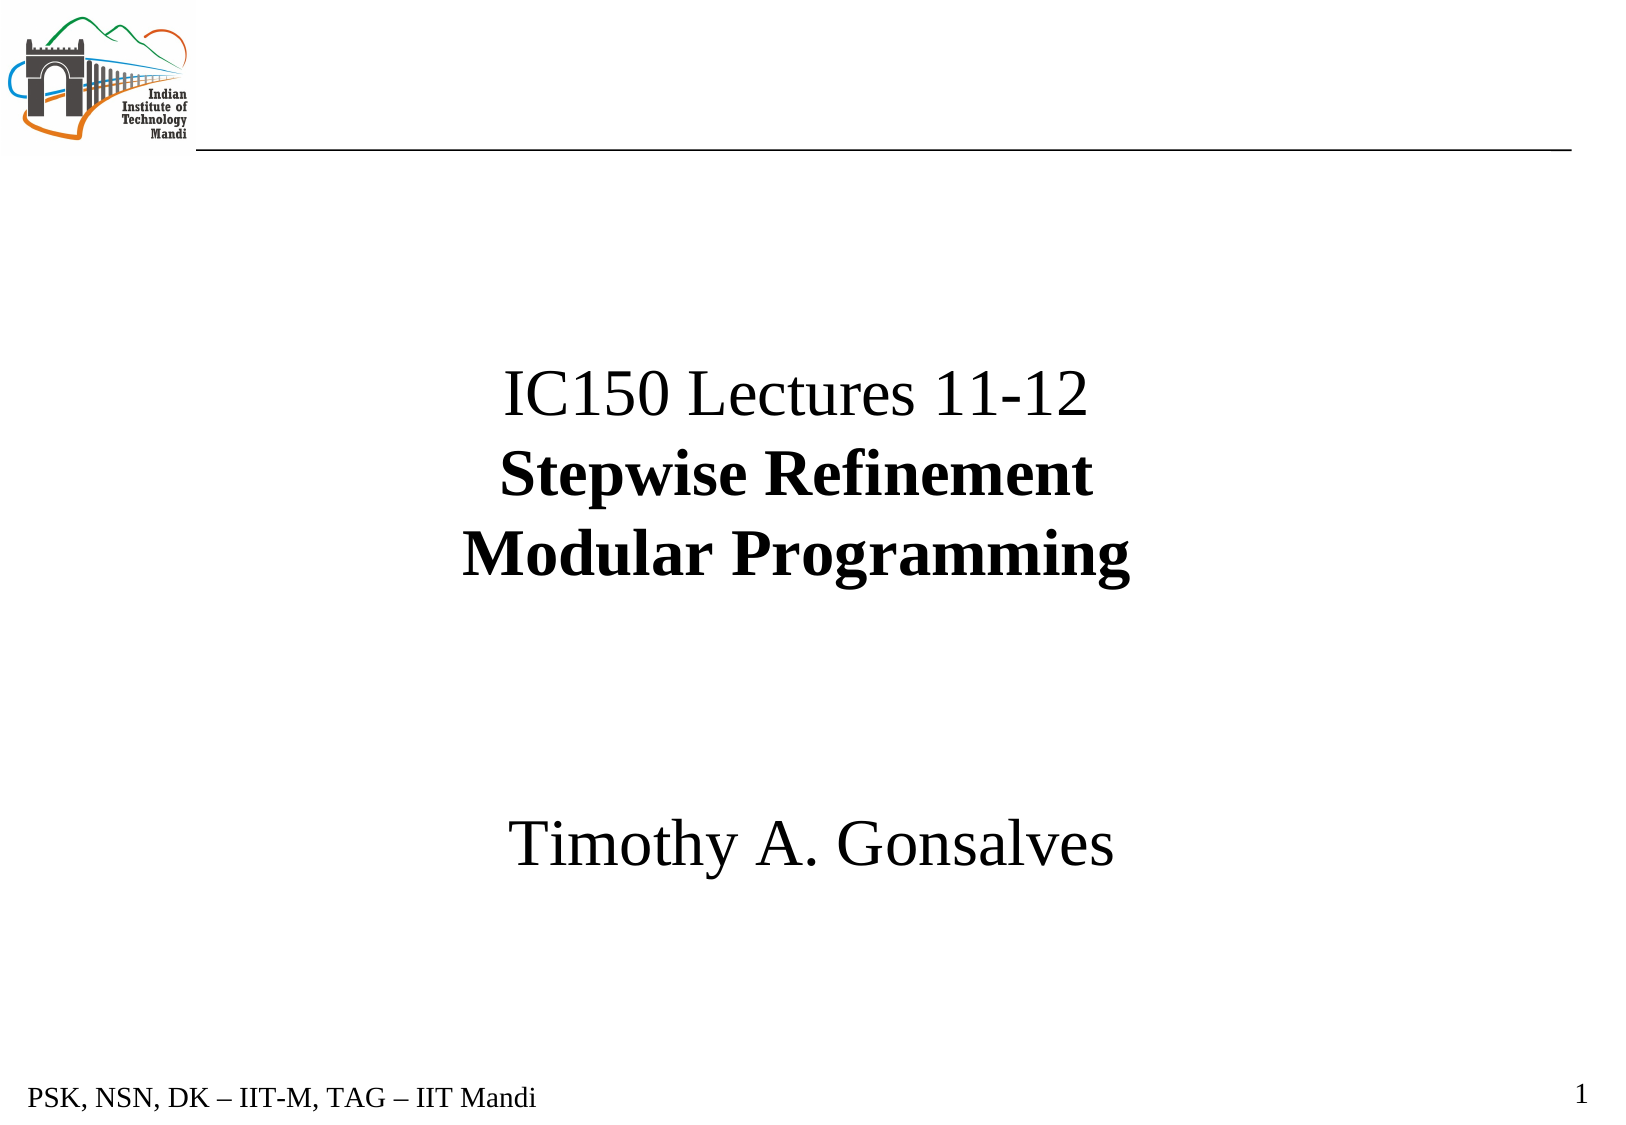

# IC150 Lectures 11-12 Stepwise Refinement Modular Programming
Timothy A. Gonsalves